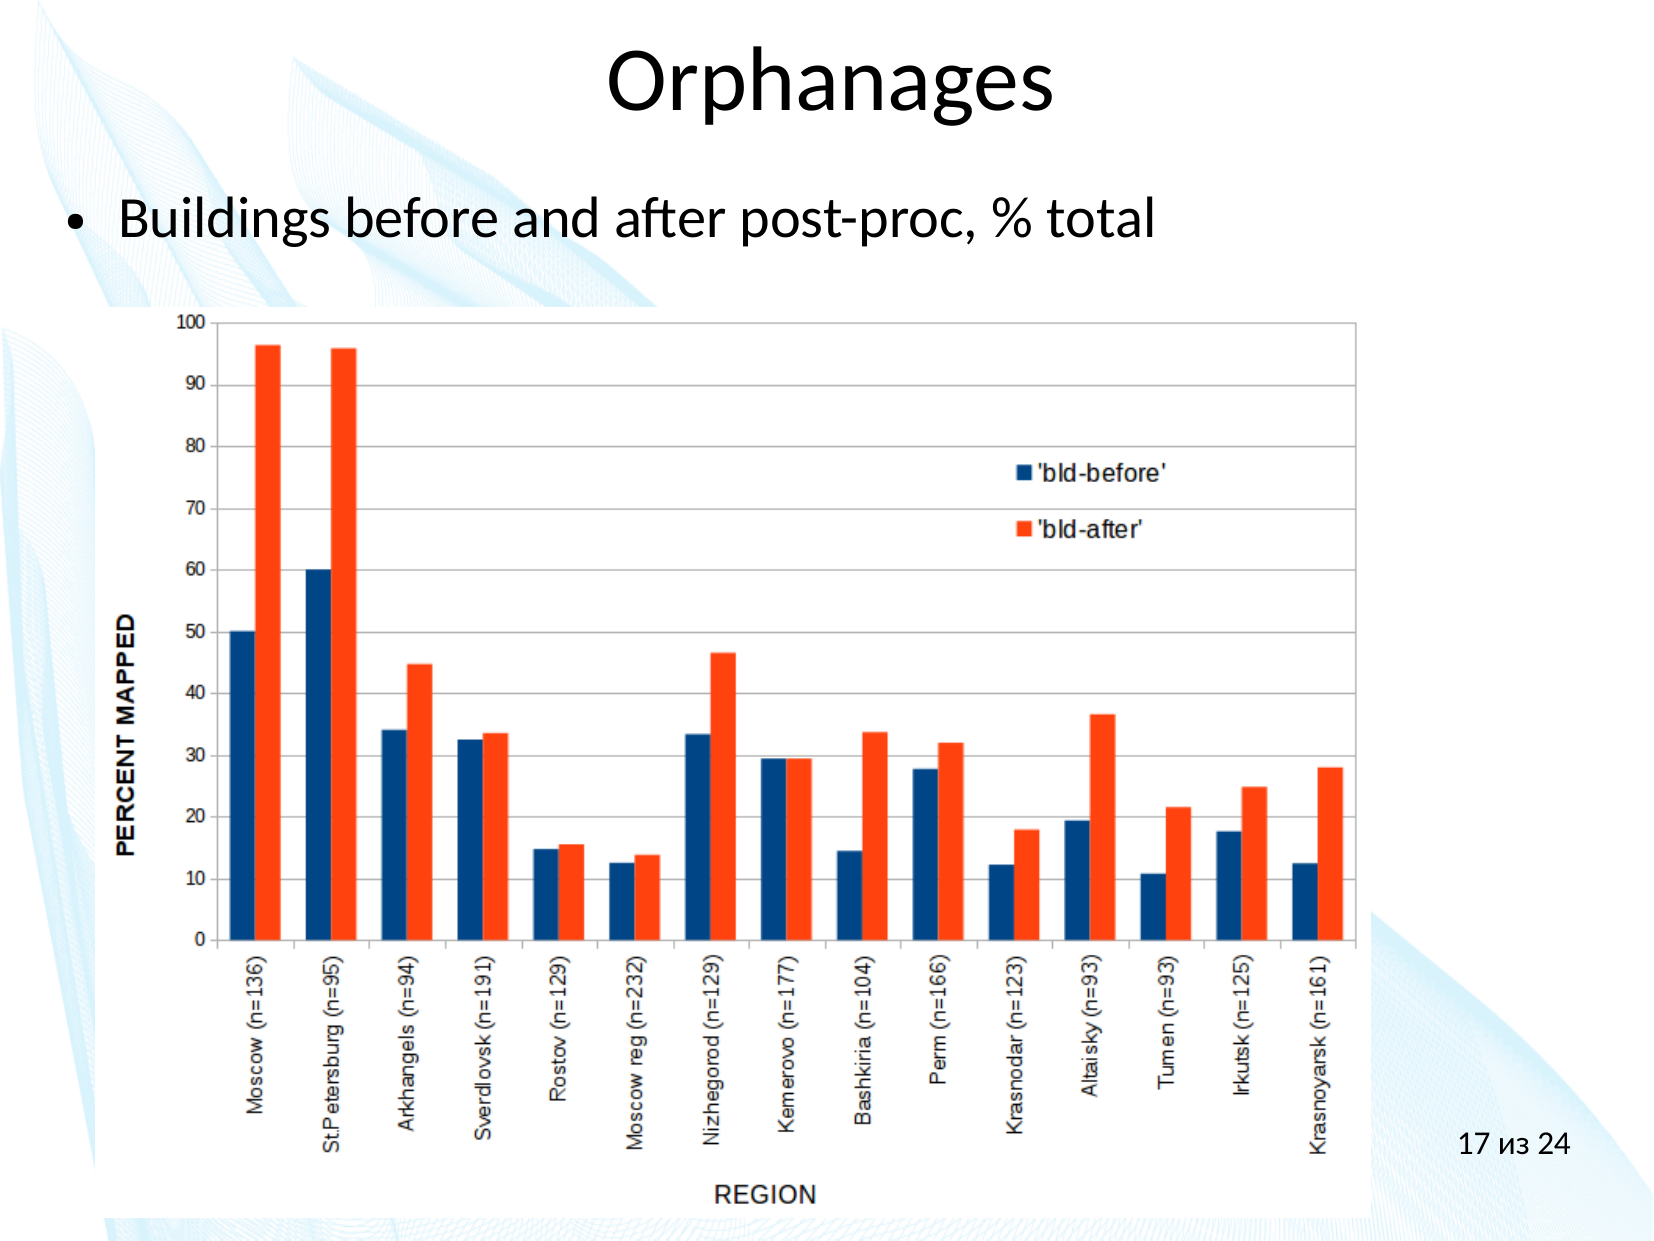

# Orphanages
Buildings before and after post-proc, % total
17